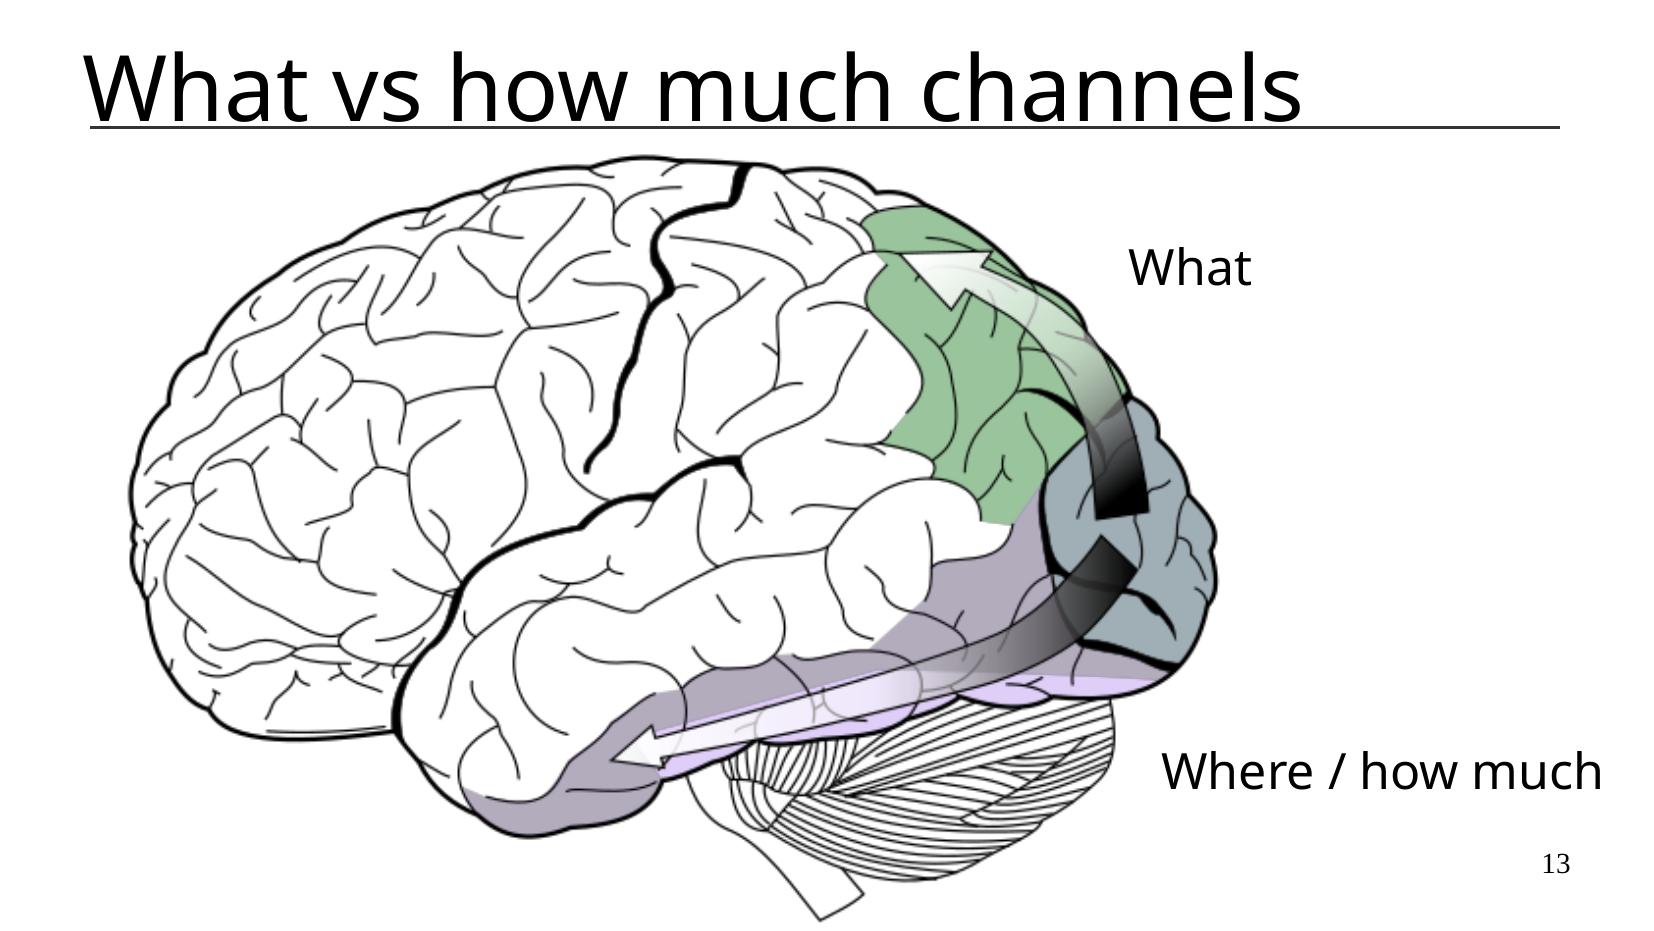

# What vs how much channels
What
Where / how much
13